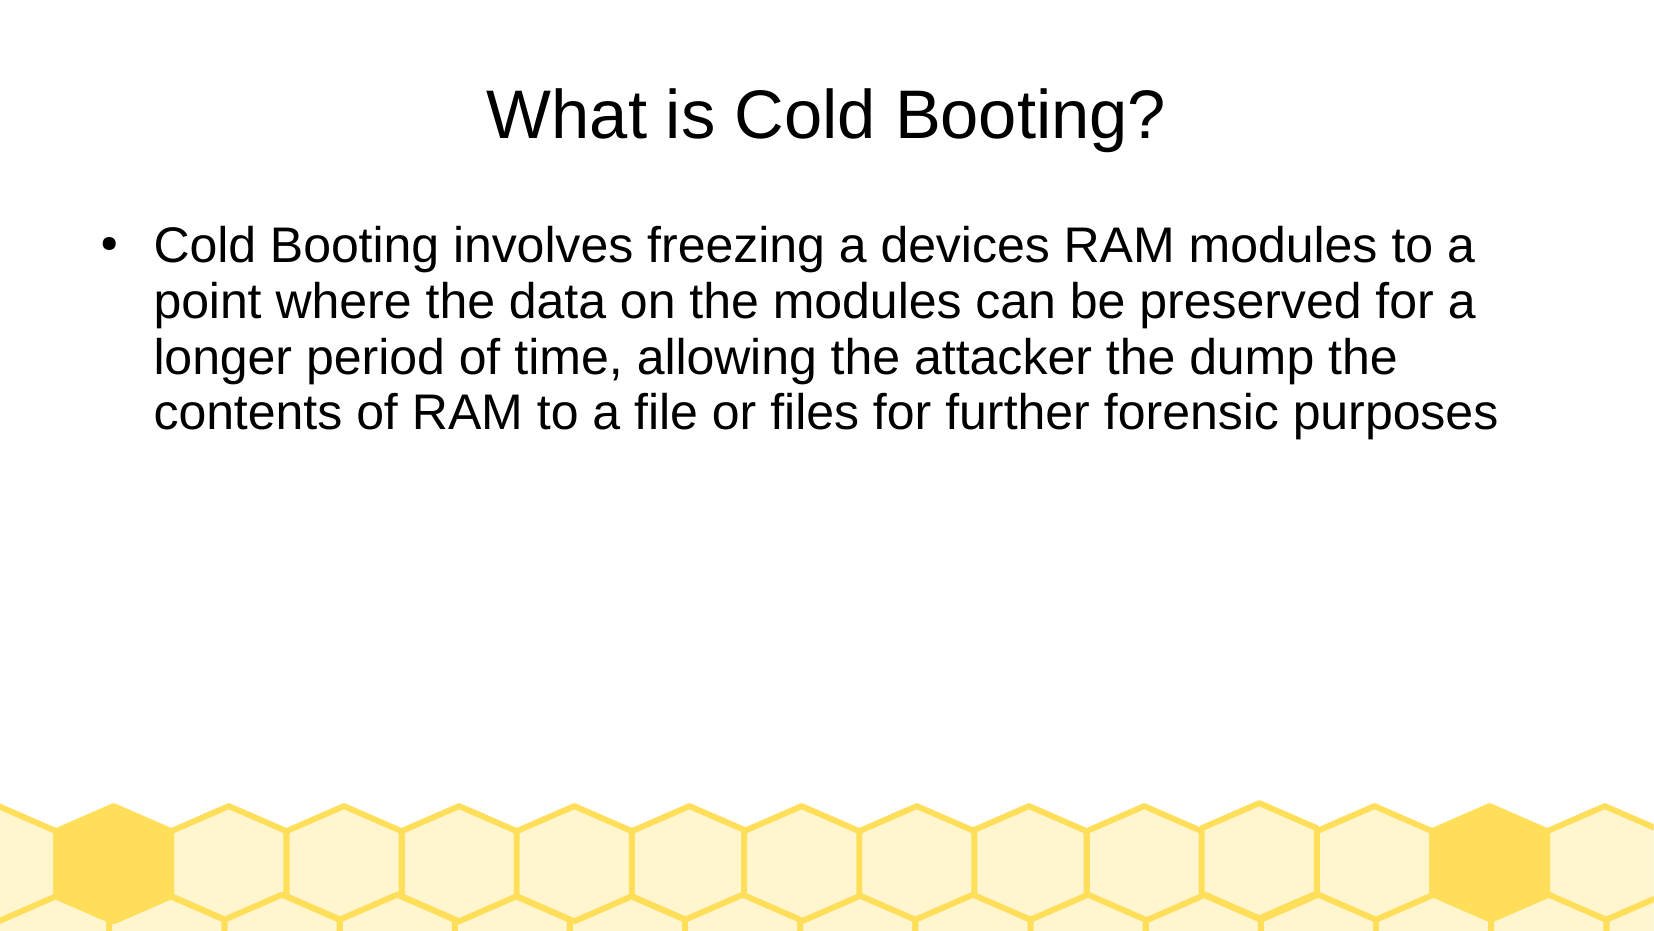

# What is Cold Booting?
Cold Booting involves freezing a devices RAM modules to a point where the data on the modules can be preserved for a longer period of time, allowing the attacker the dump the contents of RAM to a file or files for further forensic purposes